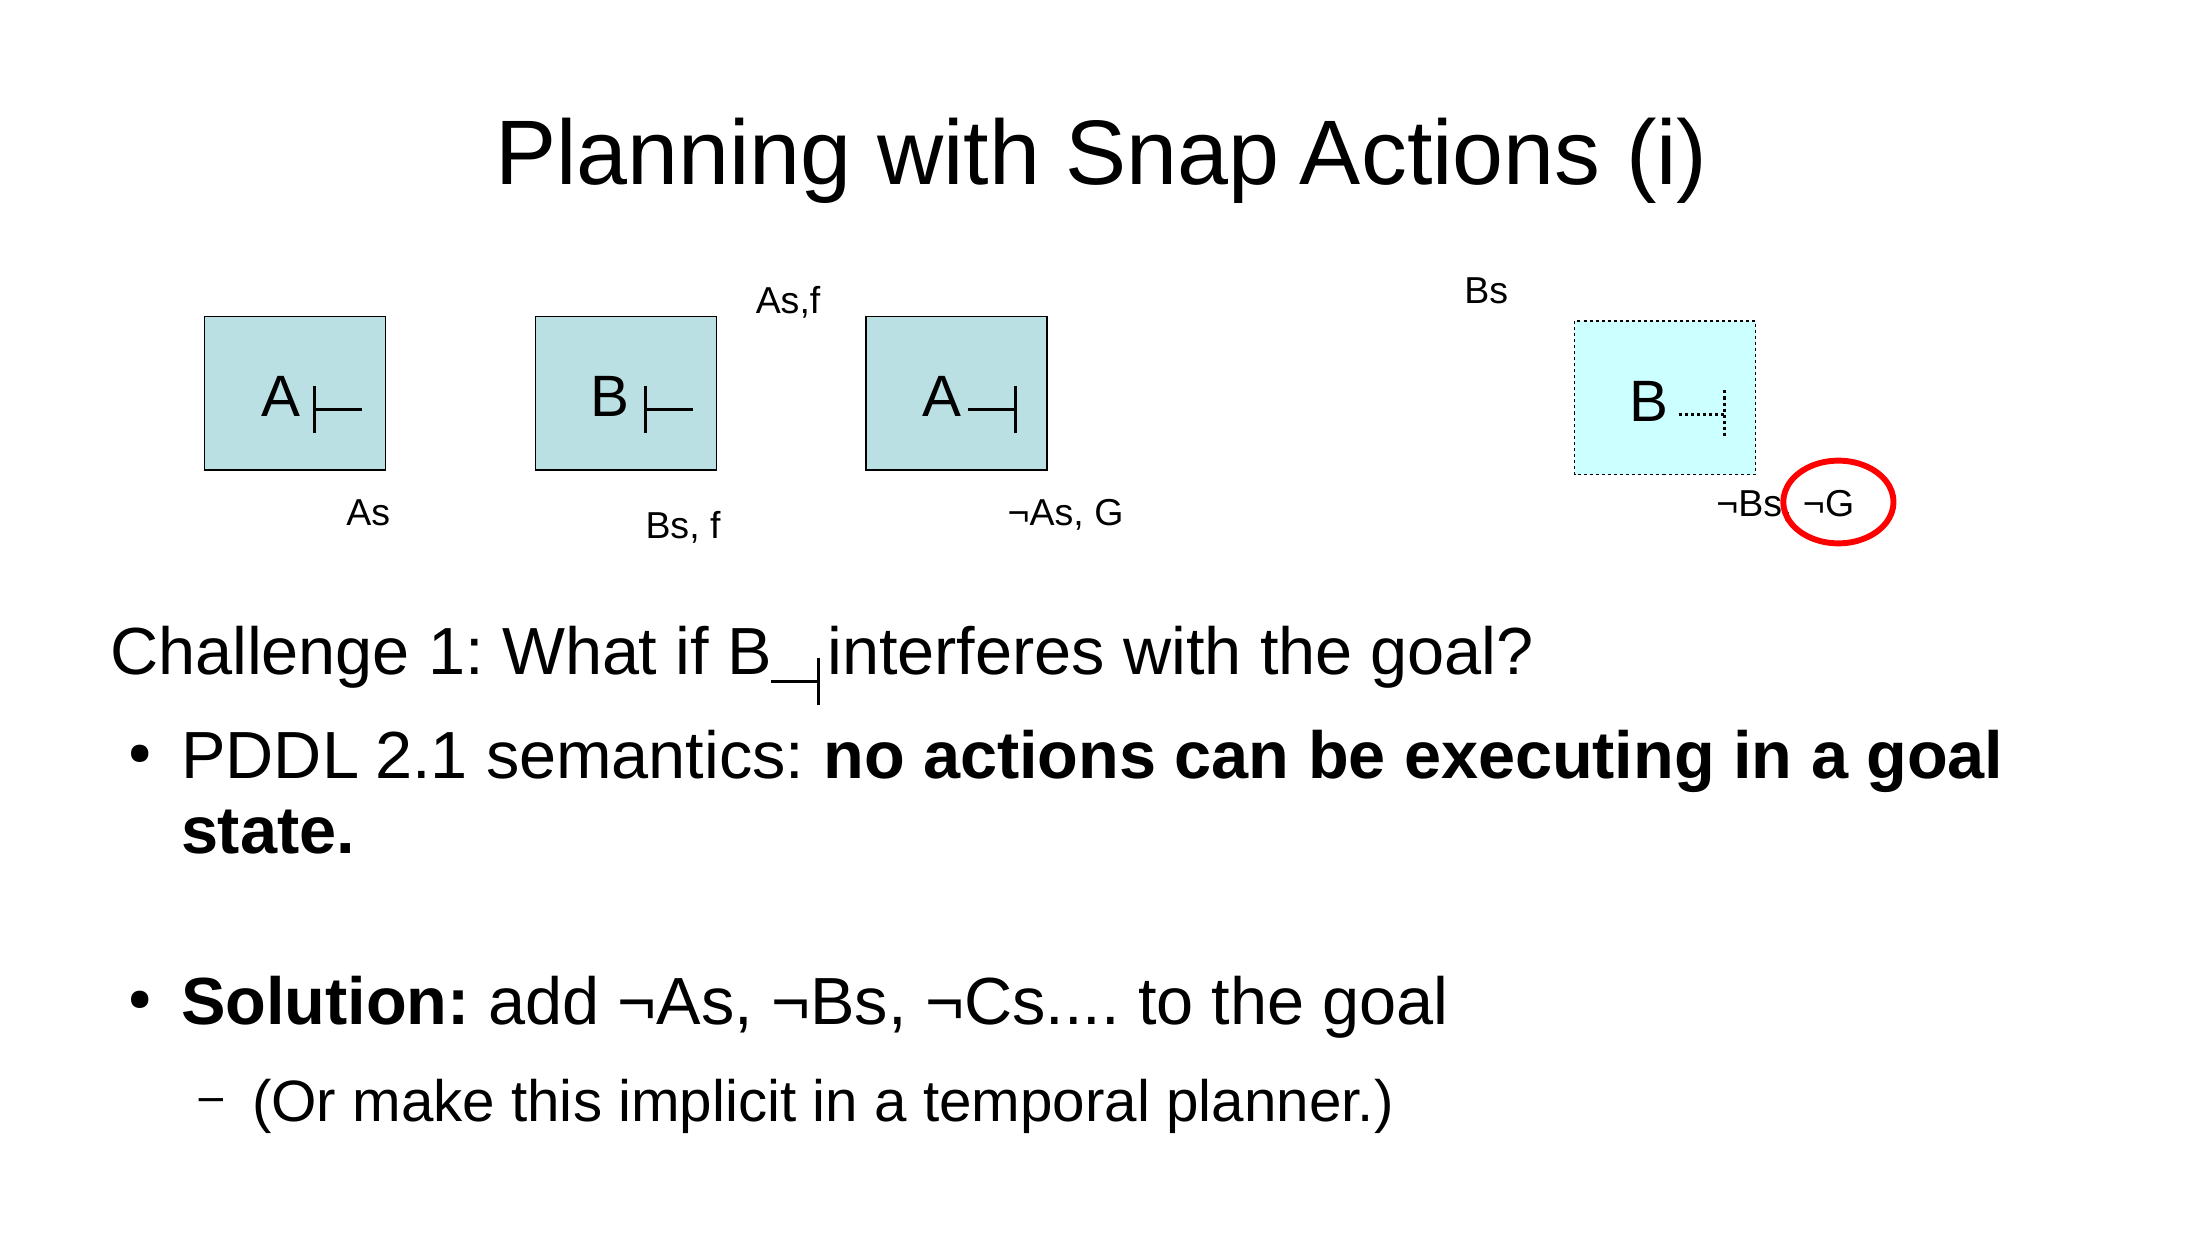

# Planning with Snap Actions (i)
Bs
As,f
A
A
B
B
A
A
B
¬Bs, ¬G
As
Bs, f
¬As, G
Challenge 1: What if B interferes with the goal?
PDDL 2.1 semantics: no actions can be executing in a goal state.
Solution: add ¬As, ¬Bs, ¬Cs.... to the goal
(Or make this implicit in a temporal planner.)